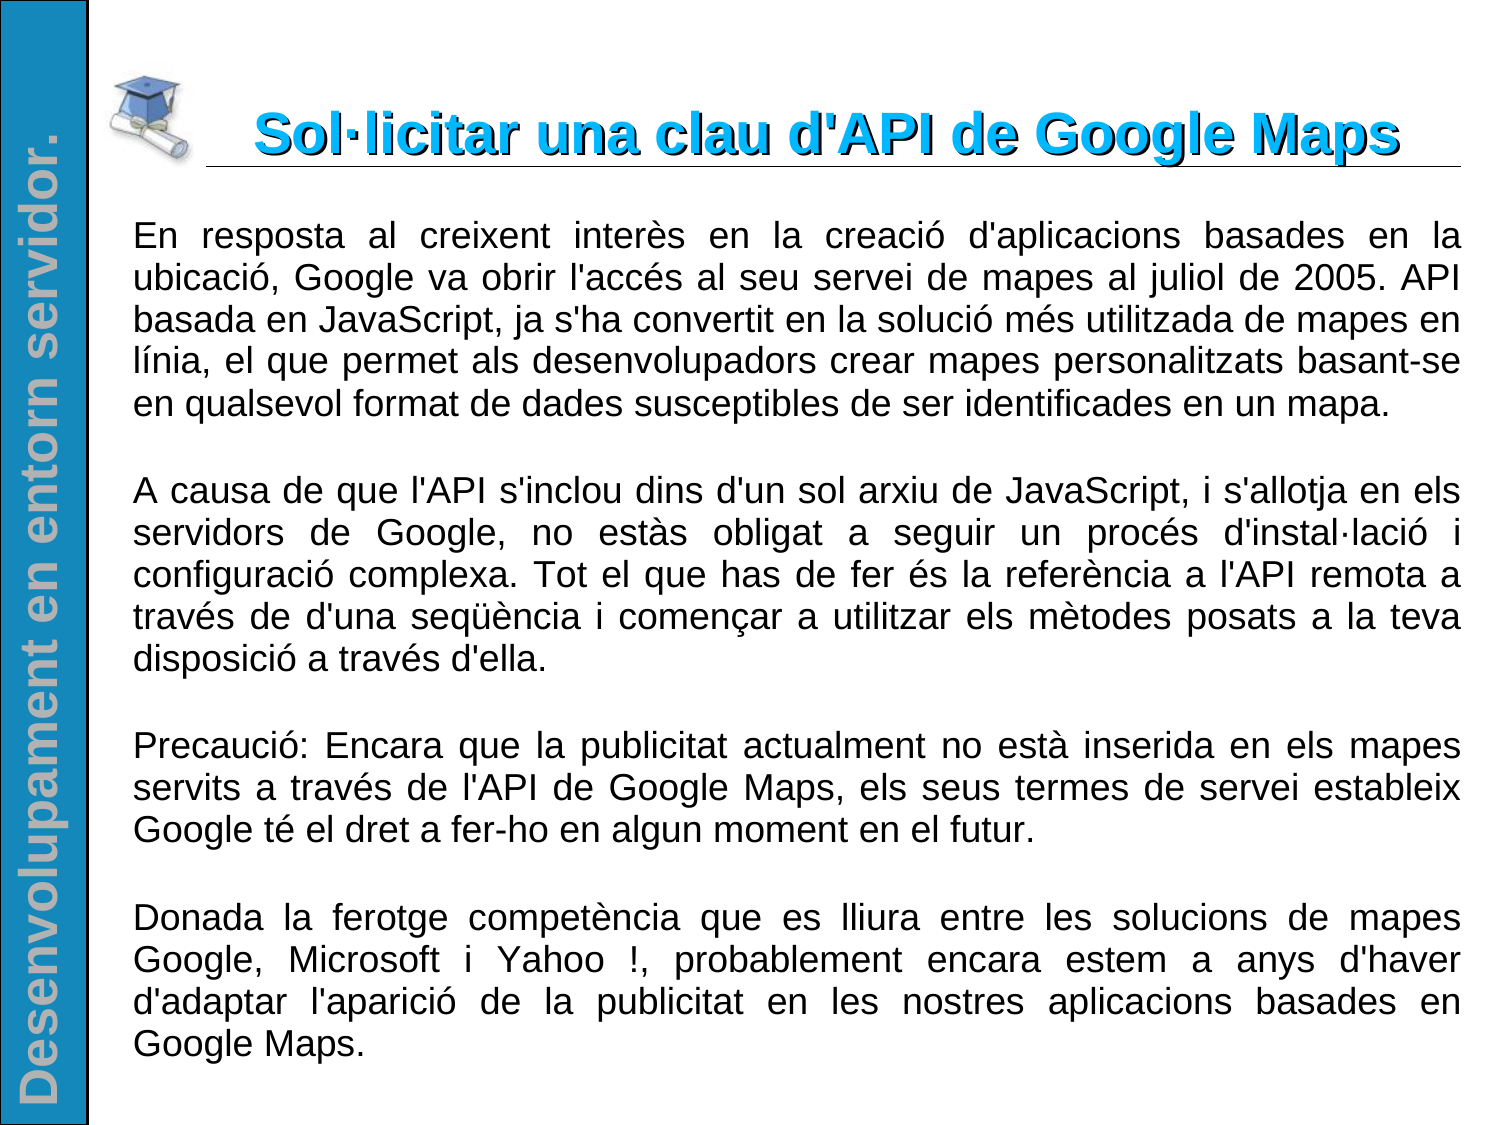

# Sol·licitar una clau d'API de Google Maps
En resposta al creixent interès en la creació d'aplicacions basades en la ubicació, Google va obrir l'accés al seu servei de mapes al juliol de 2005. API basada en JavaScript, ja s'ha convertit en la solució més utilitzada de mapes en línia, el que permet als desenvolupadors crear mapes personalitzats basant-se en qualsevol format de dades susceptibles de ser identificades en un mapa.
A causa de que l'API s'inclou dins d'un sol arxiu de JavaScript, i s'allotja en els servidors de Google, no estàs obligat a seguir un procés d'instal·lació i configuració complexa. Tot el que has de fer és la referència a l'API remota a través de d'una seqüència i començar a utilitzar els mètodes posats a la teva disposició a través d'ella.
Precaució: Encara que la publicitat actualment no està inserida en els mapes servits a través de l'API de Google Maps, els seus termes de servei estableix Google té el dret a fer-ho en algun moment en el futur.
Donada la ferotge competència que es lliura entre les solucions de mapes Google, Microsoft i Yahoo !, probablement encara estem a anys d'haver d'adaptar l'aparició de la publicitat en les nostres aplicacions basades en Google Maps.